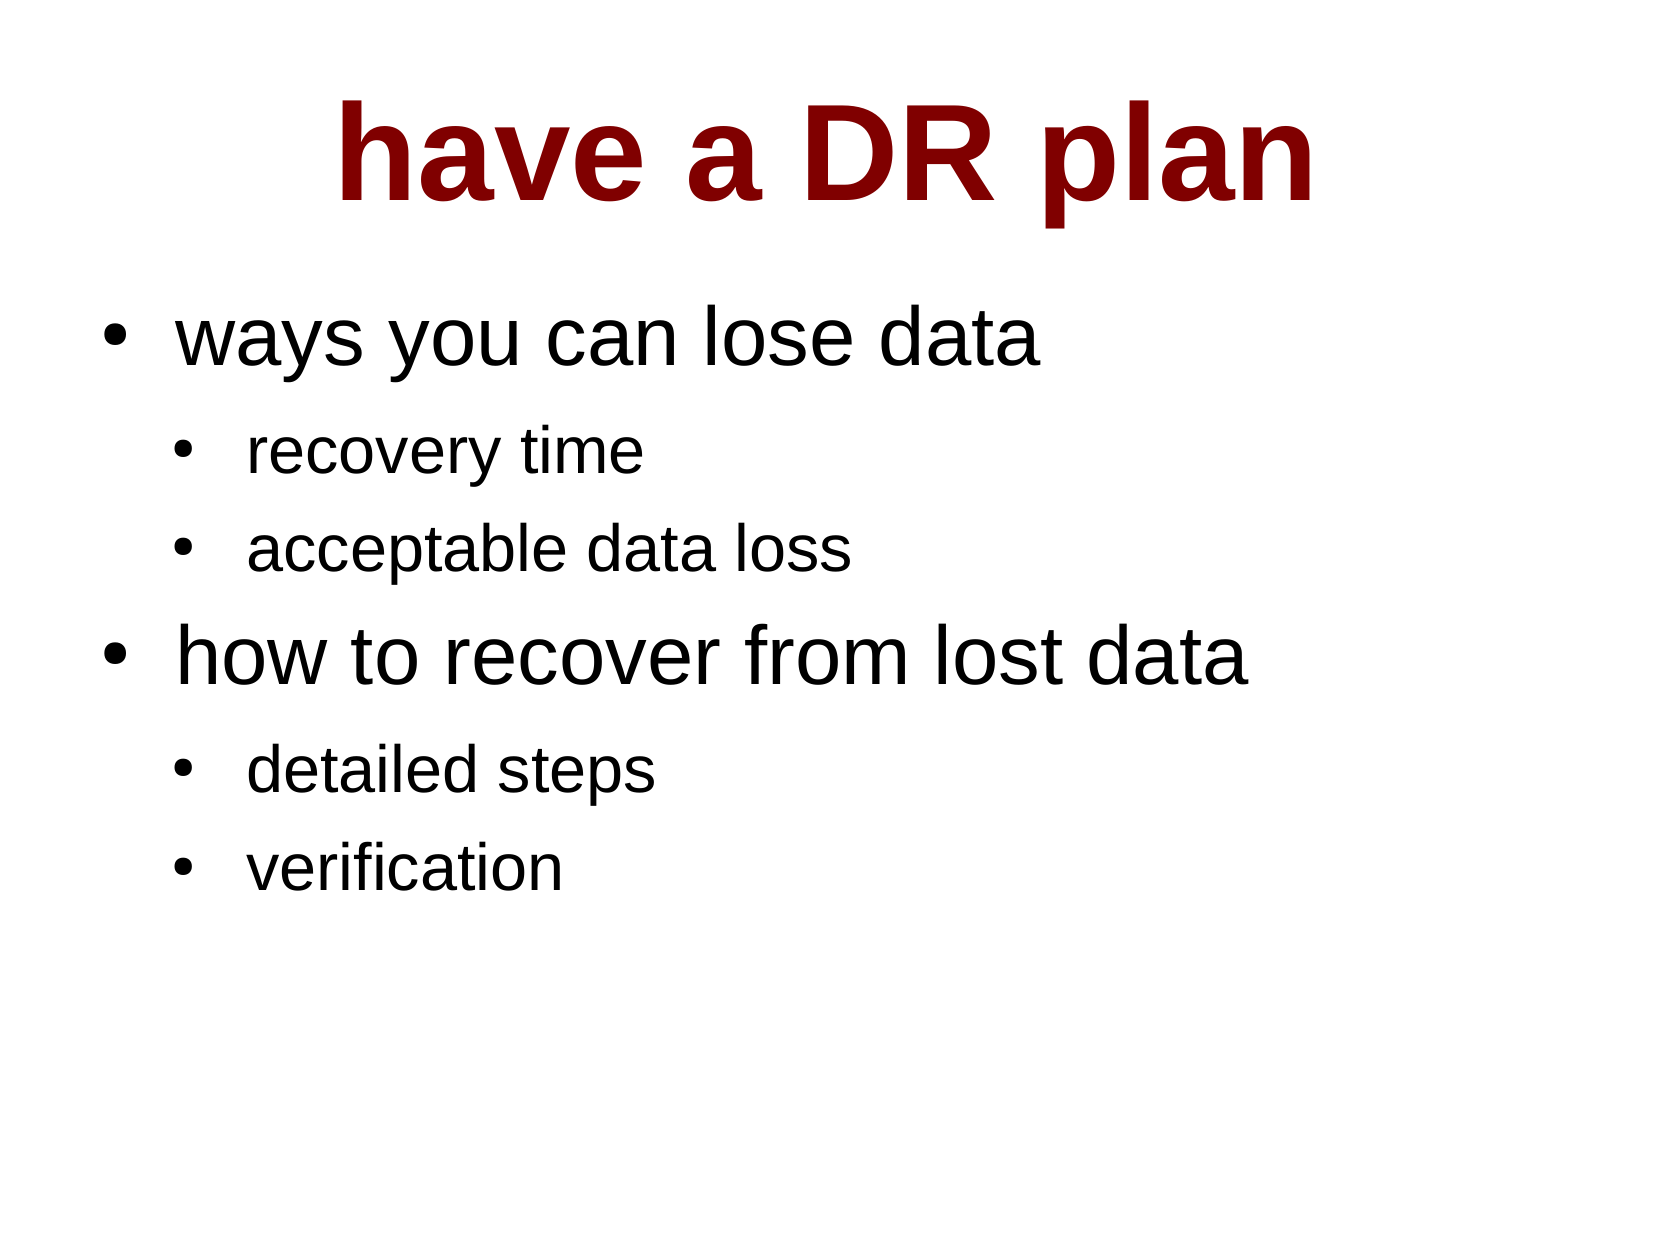

# have a DR plan
ways you can lose data
recovery time
acceptable data loss
how to recover from lost data
detailed steps
verification